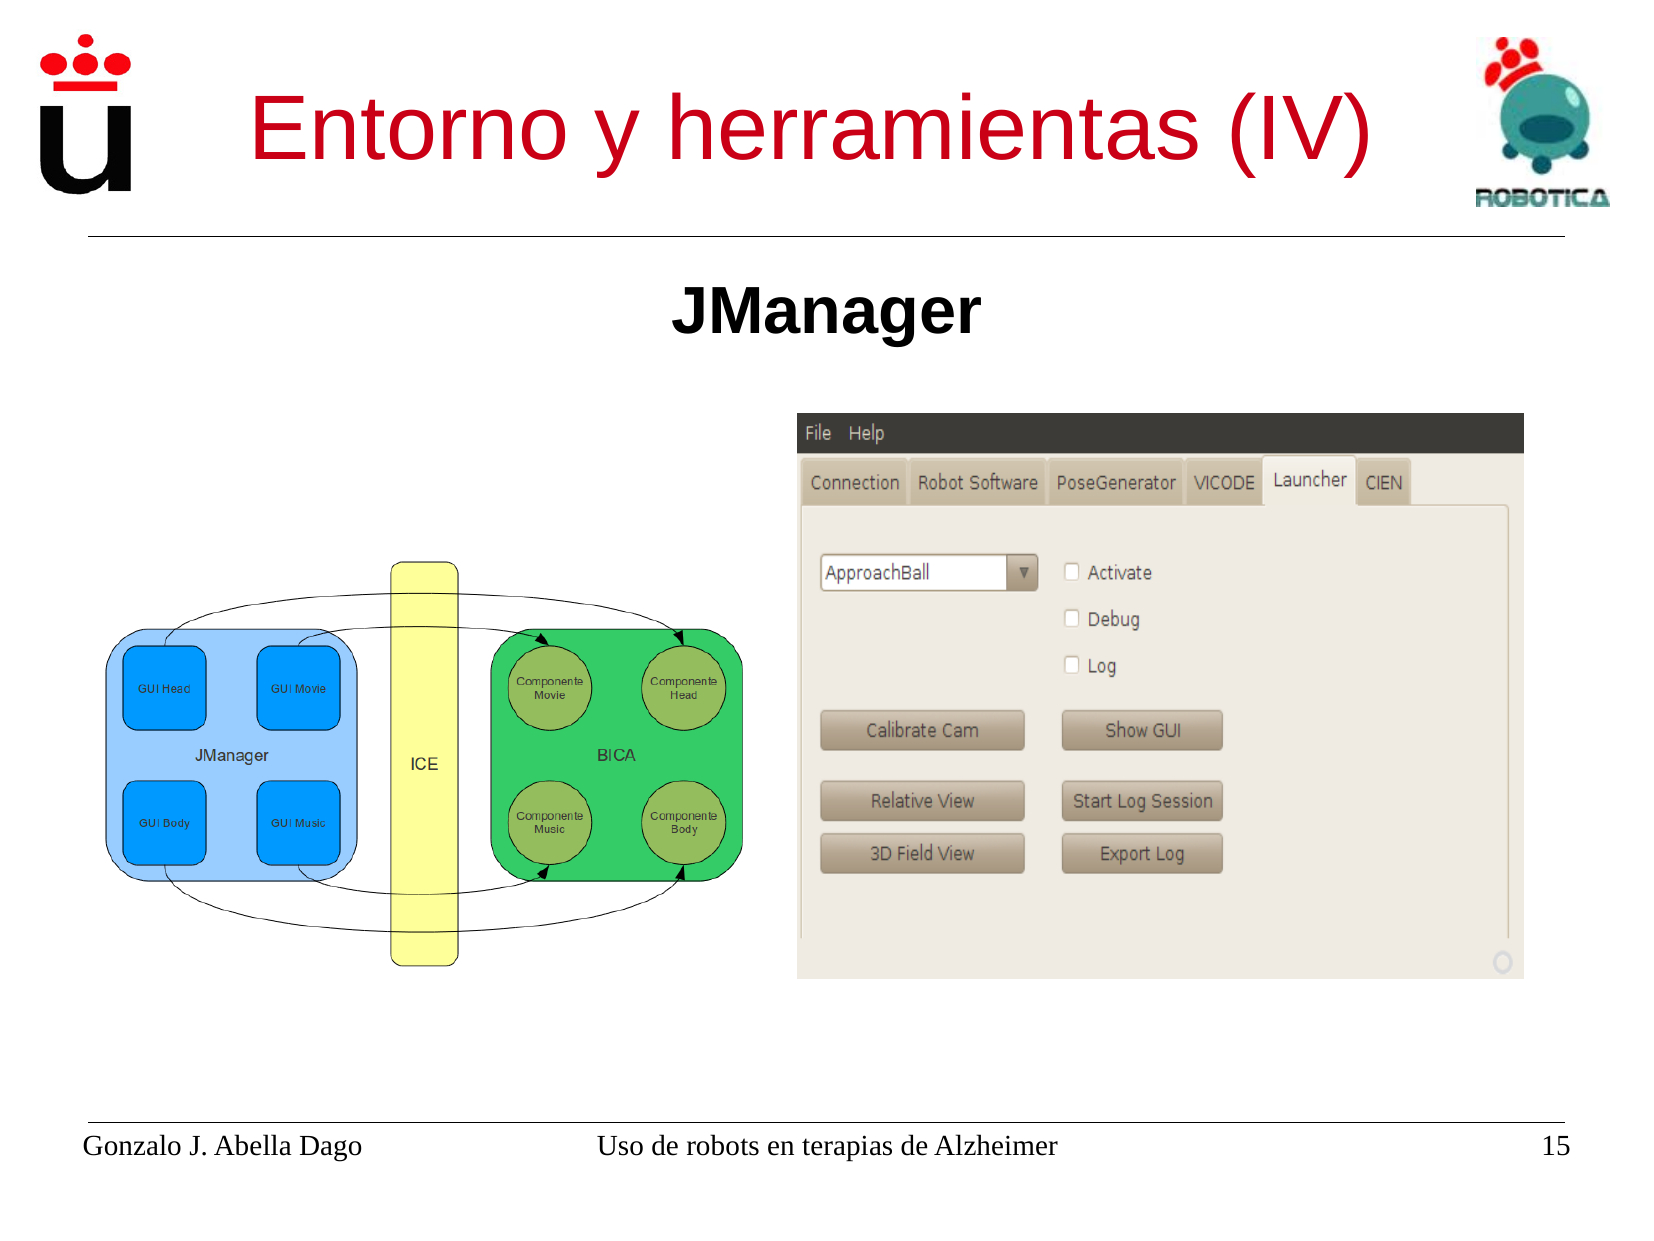

# Entorno y herramientas (IV)
JManager
15